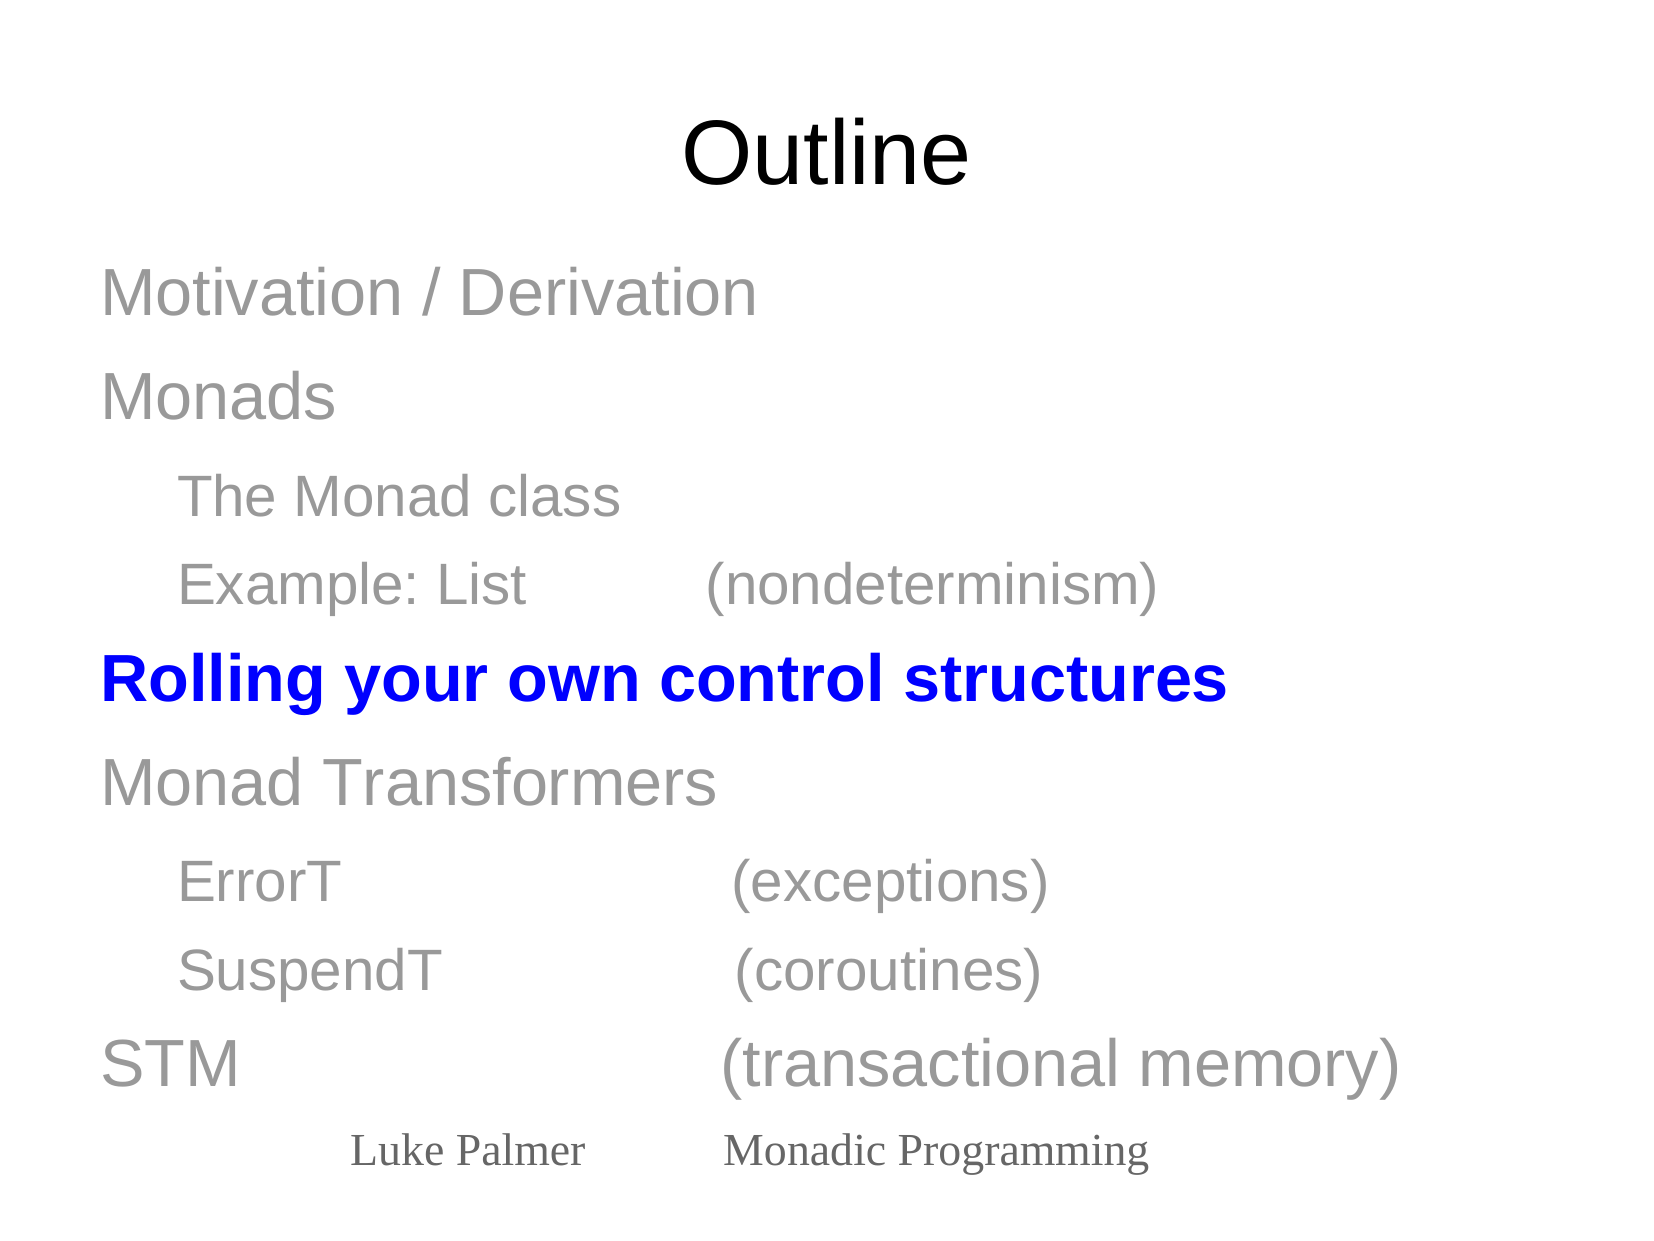

# Outline
Motivation / Derivation
Monads
The Monad class
Example: List (nondeterminism)
Rolling your own control structures
Monad Transformers
ErrorT (exceptions)
SuspendT (coroutines)
STM (transactional memory)